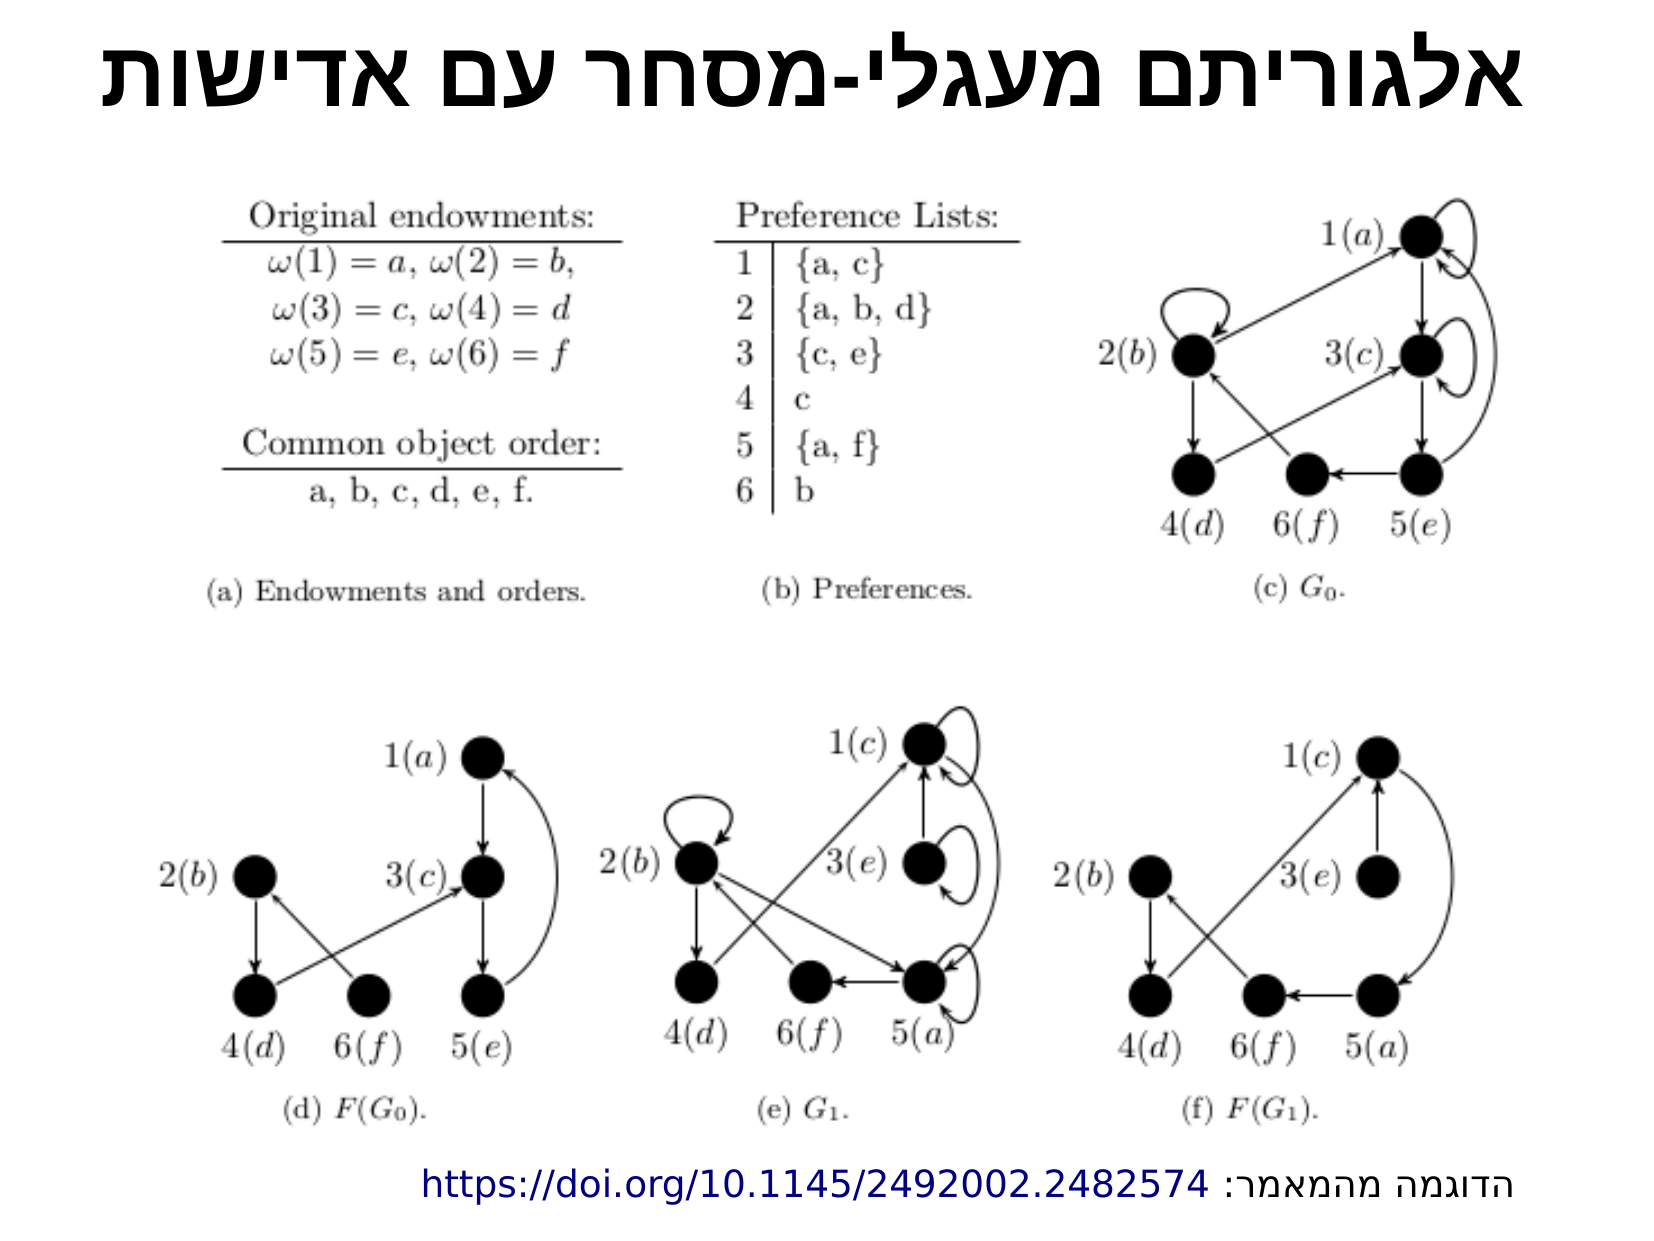

# אלגוריתם מעגלי-מסחר עם אדישות
הדוגמה מהמאמר: https://doi.org/10.1145/2492002.2482574